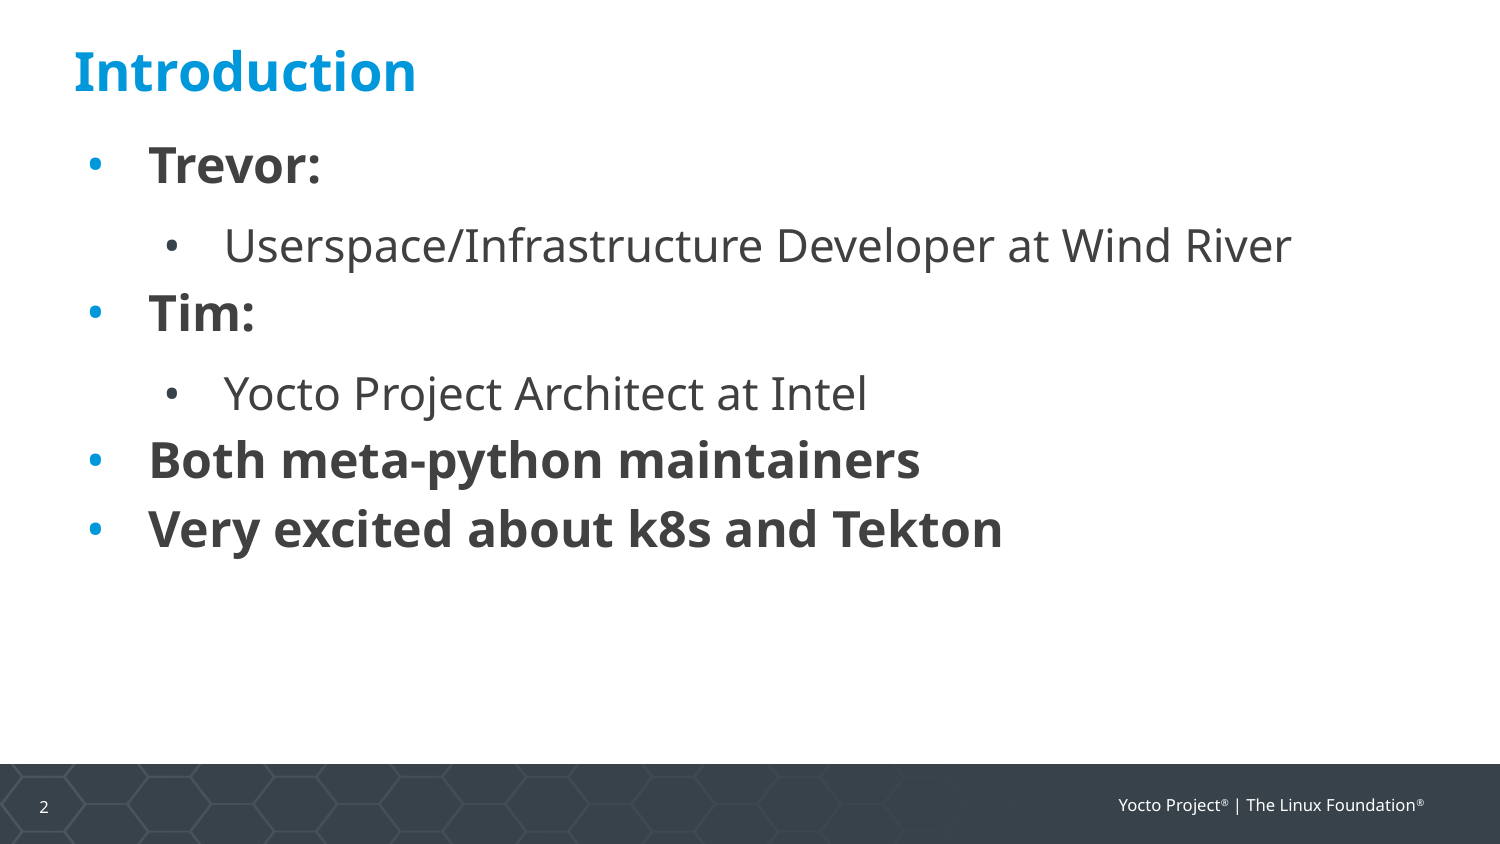

# Introduction
Trevor:
Userspace/Infrastructure Developer at Wind River
Tim:
Yocto Project Architect at Intel
Both meta-python maintainers
Very excited about k8s and Tekton